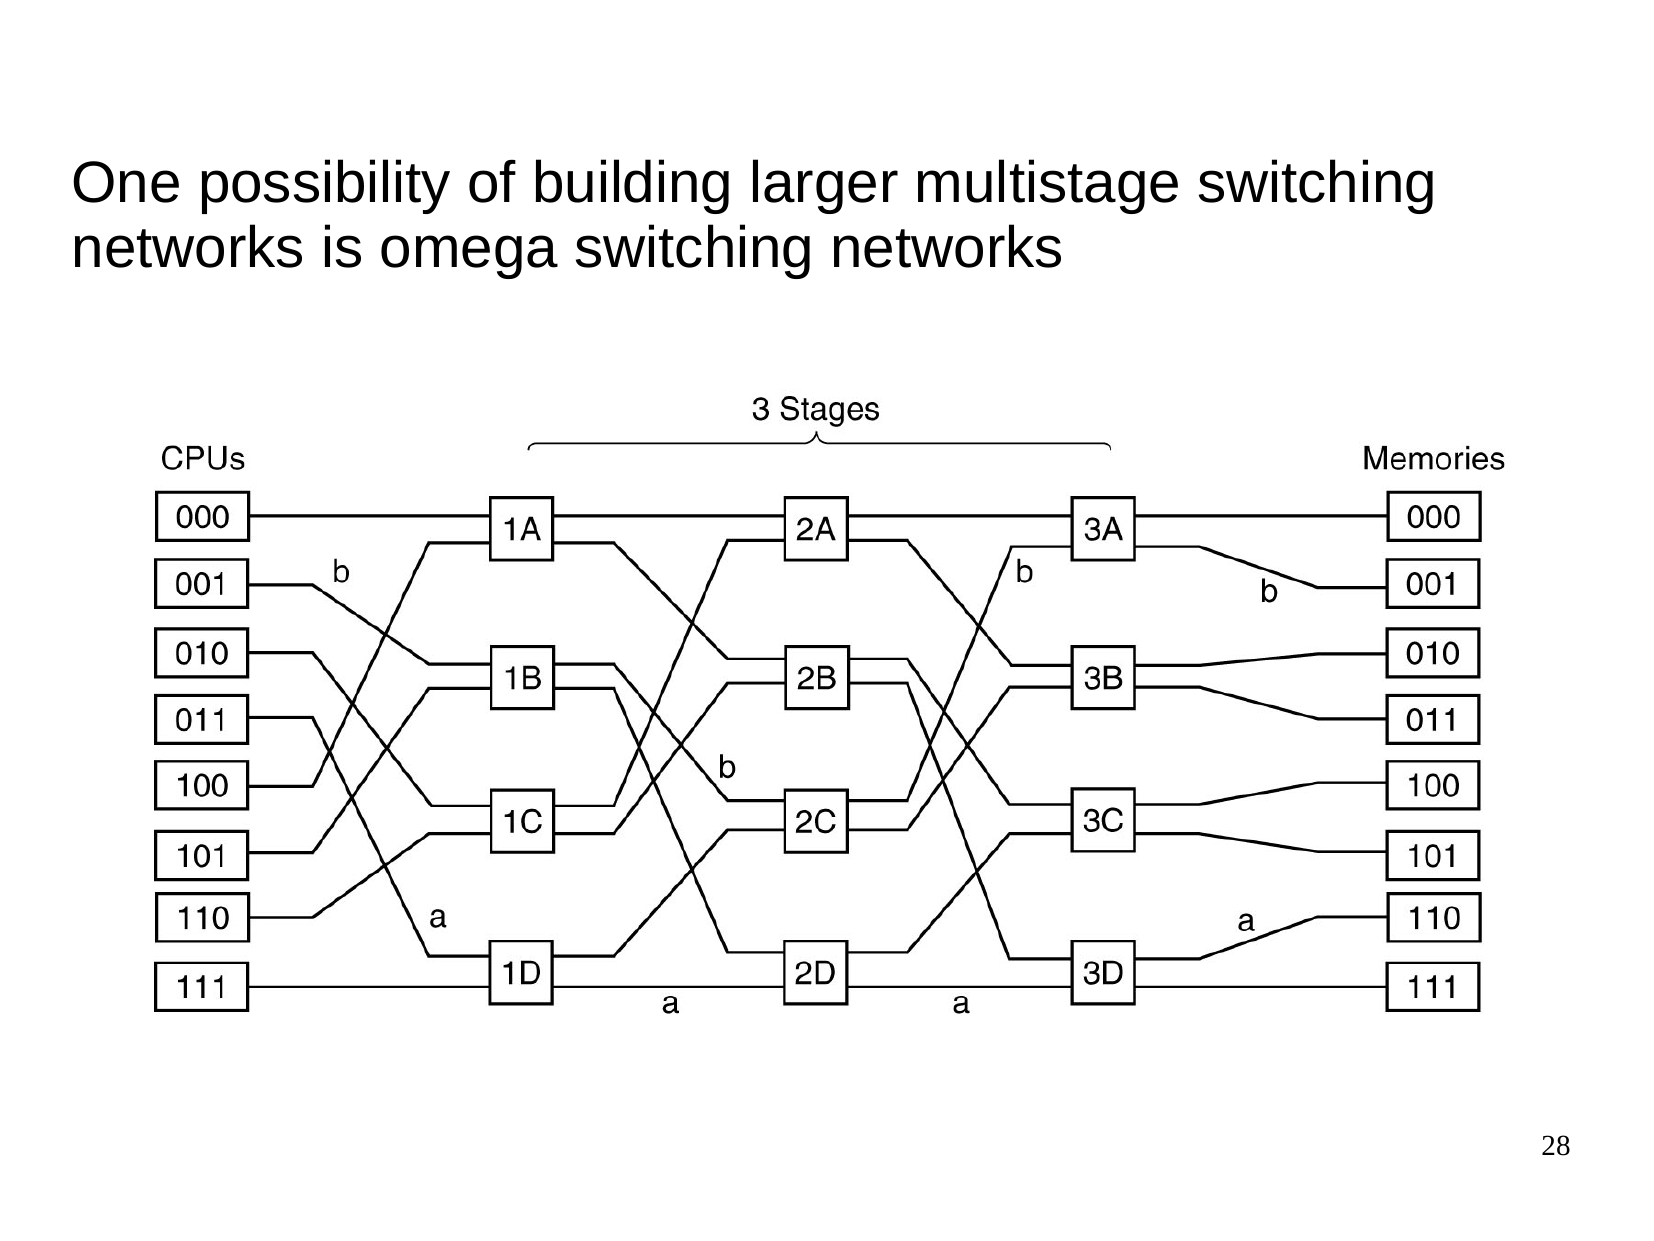

One possibility of building larger multistage switching networks is omega switching networks
28